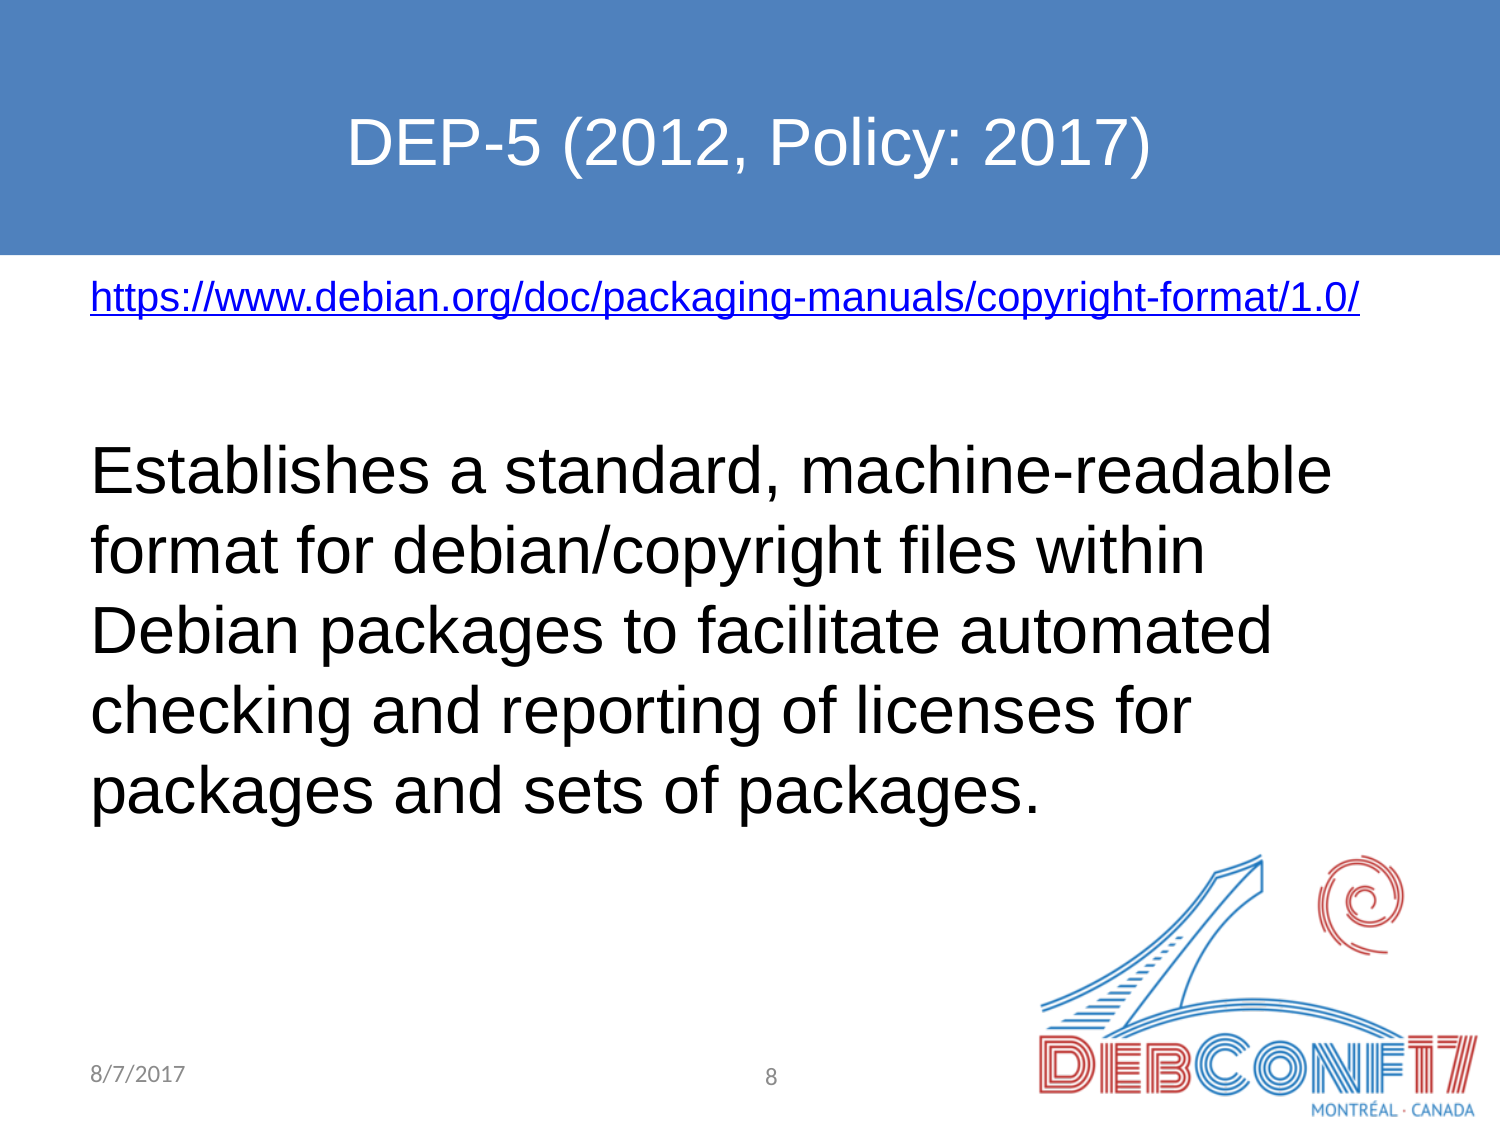

# DEP-5 (2012, Policy: 2017)
https://www.debian.org/doc/packaging-manuals/copyright-format/1.0/
Establishes a standard, machine-readable format for debian/copyright files within Debian packages to facilitate automated checking and reporting of licenses for packages and sets of packages.
8/7/2017